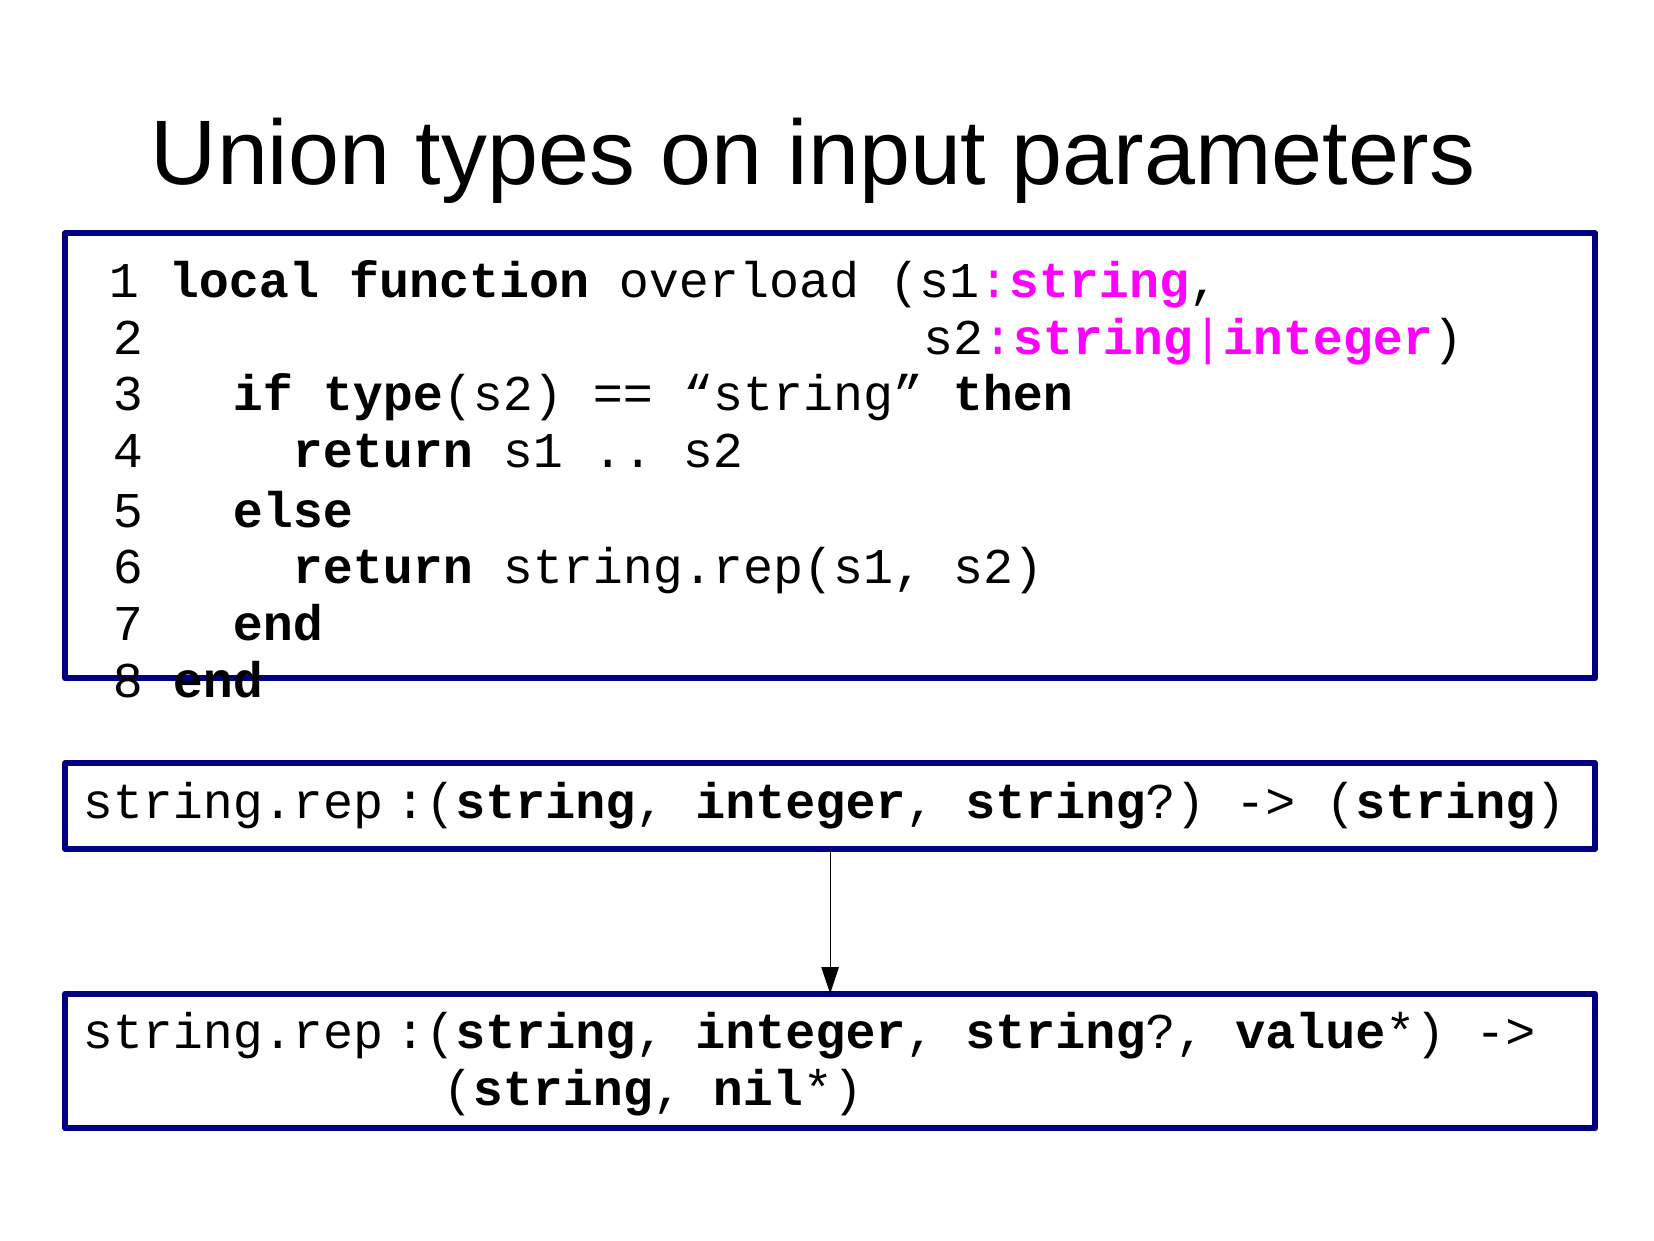

# Union types on input parameters
 1 local function overload (s1:string,
 2 s2:string|integer)
 3 if type(s2) == “string” then
 4 return s1 .. s2
 5 else
 6 return string.rep(s1, s2)
 7 end
 8 end
string.rep :(string, integer, string?) -> (string)
string.rep :(string, integer, string?, value*) ->
 (string, nil*)